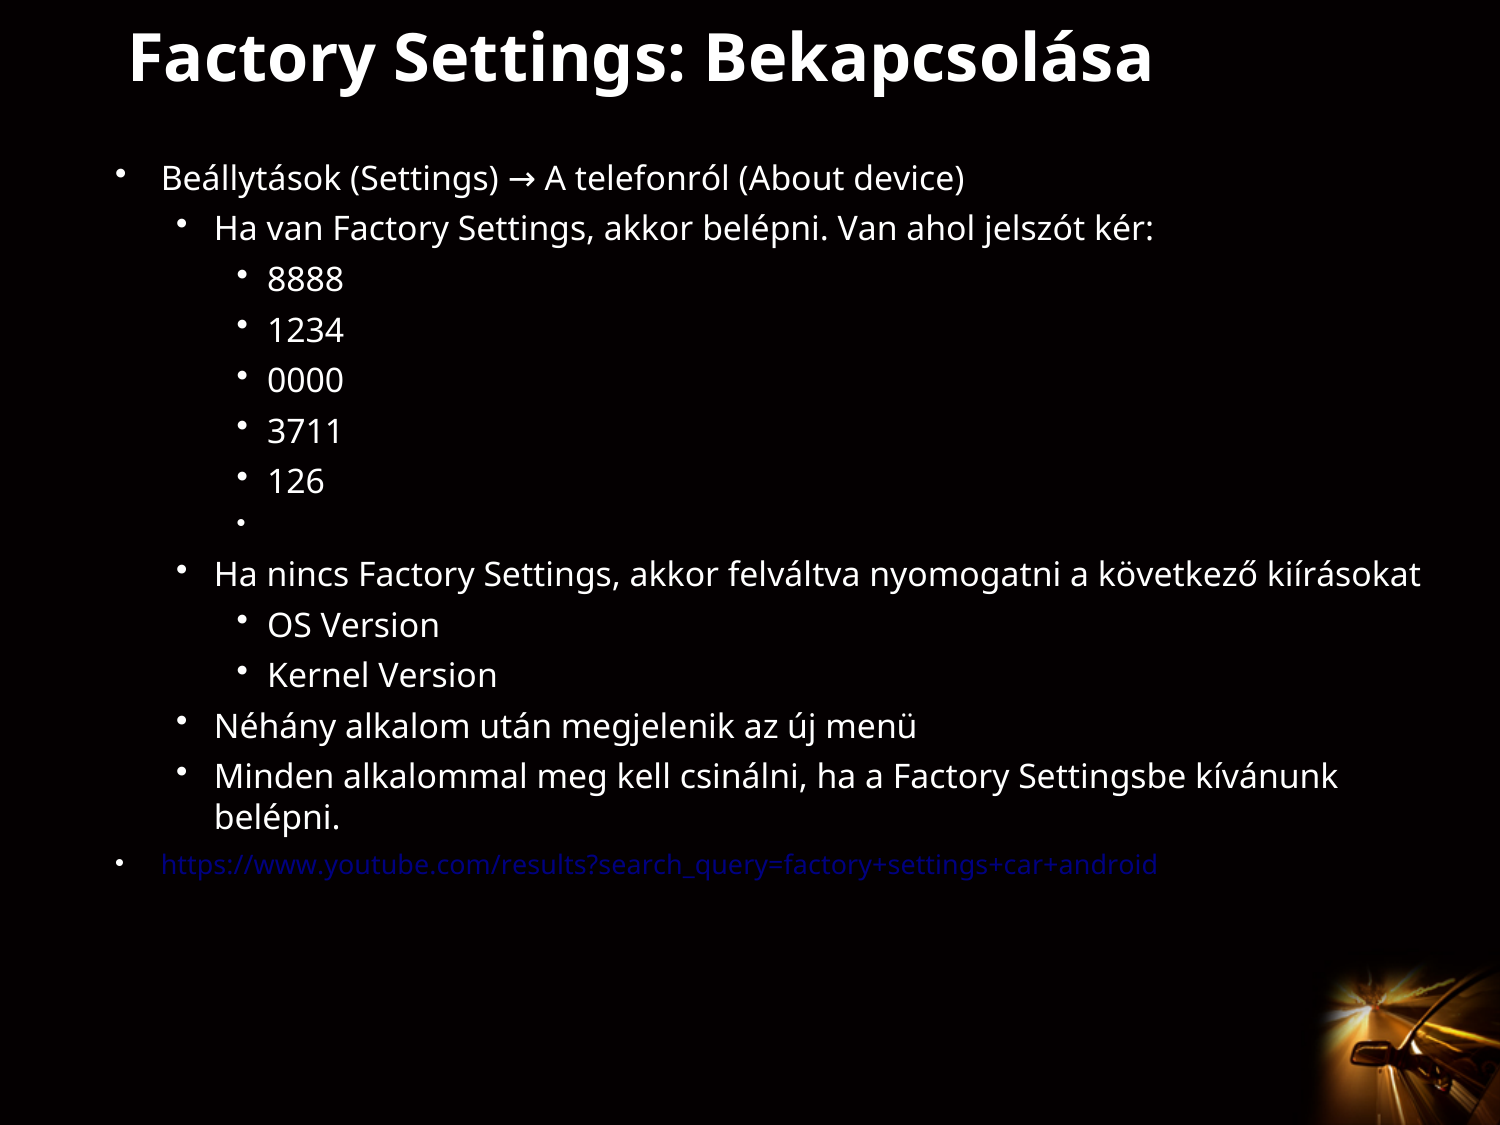

Factory Settings: Bekapcsolása
# Beállytások (Settings) → A telefonról (About device)
Ha van Factory Settings, akkor belépni. Van ahol jelszót kér:
8888
1234
0000
3711
126
Ha nincs Factory Settings, akkor felváltva nyomogatni a következő kiírásokat
OS Version
Kernel Version
Néhány alkalom után megjelenik az új menü
Minden alkalommal meg kell csinálni, ha a Factory Settingsbe kívánunk belépni.
https://www.youtube.com/results?search_query=factory+settings+car+android